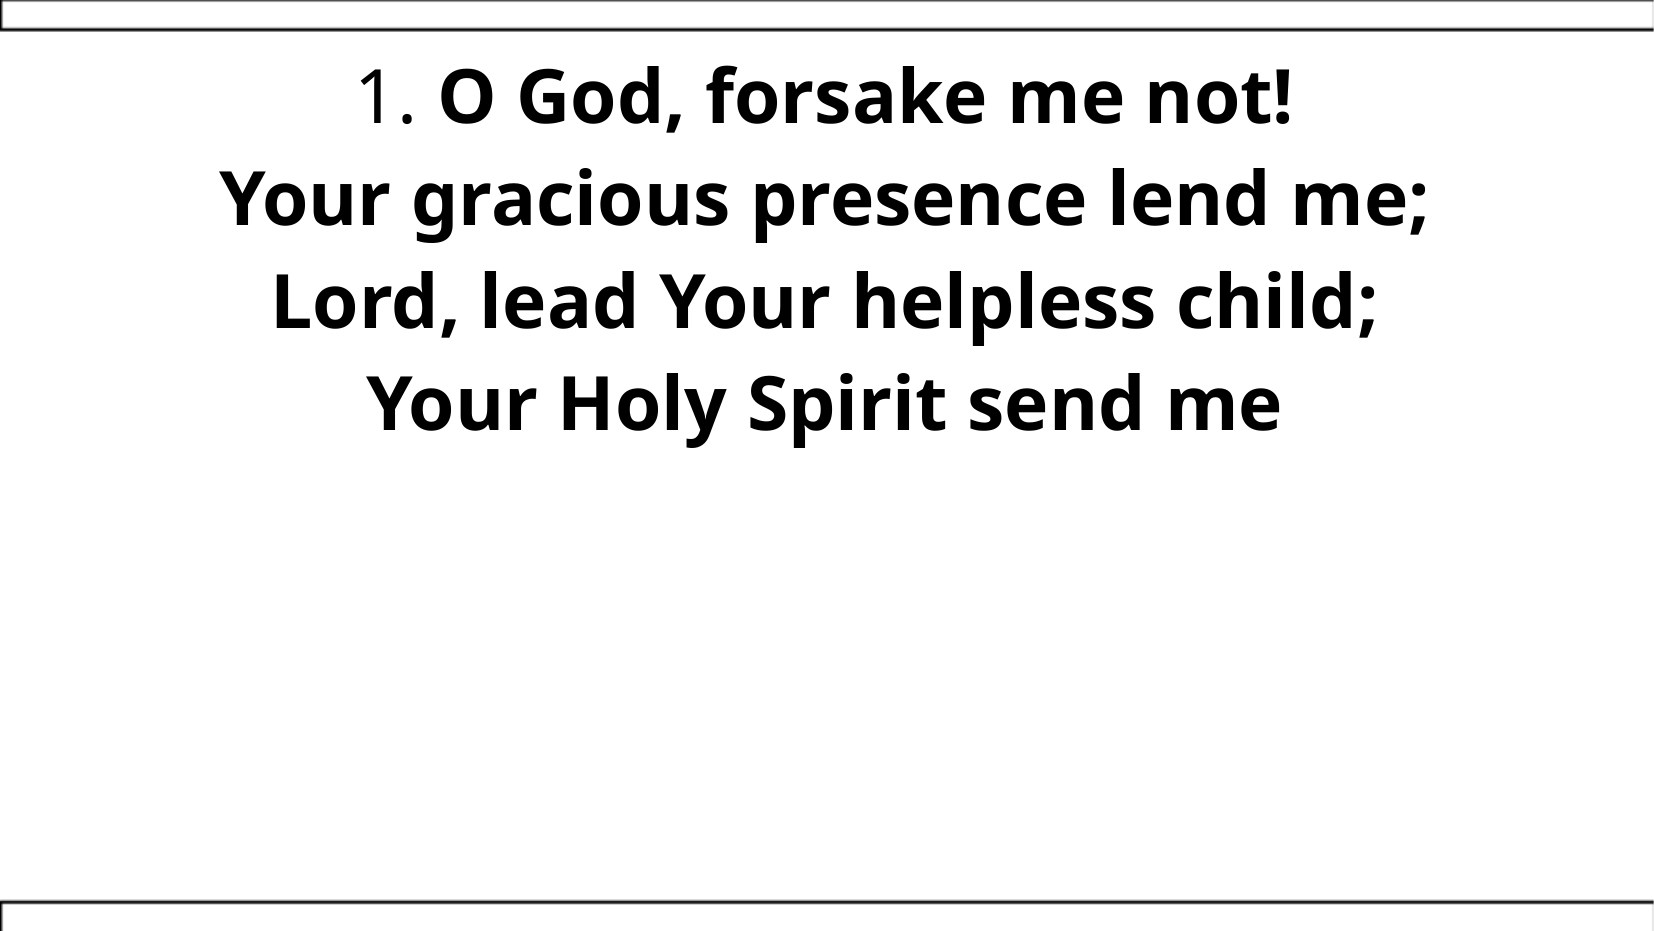

1. O God, forsake me not!
Your gracious presence lend me;
Lord, lead Your helpless child;
Your Holy Spirit send me